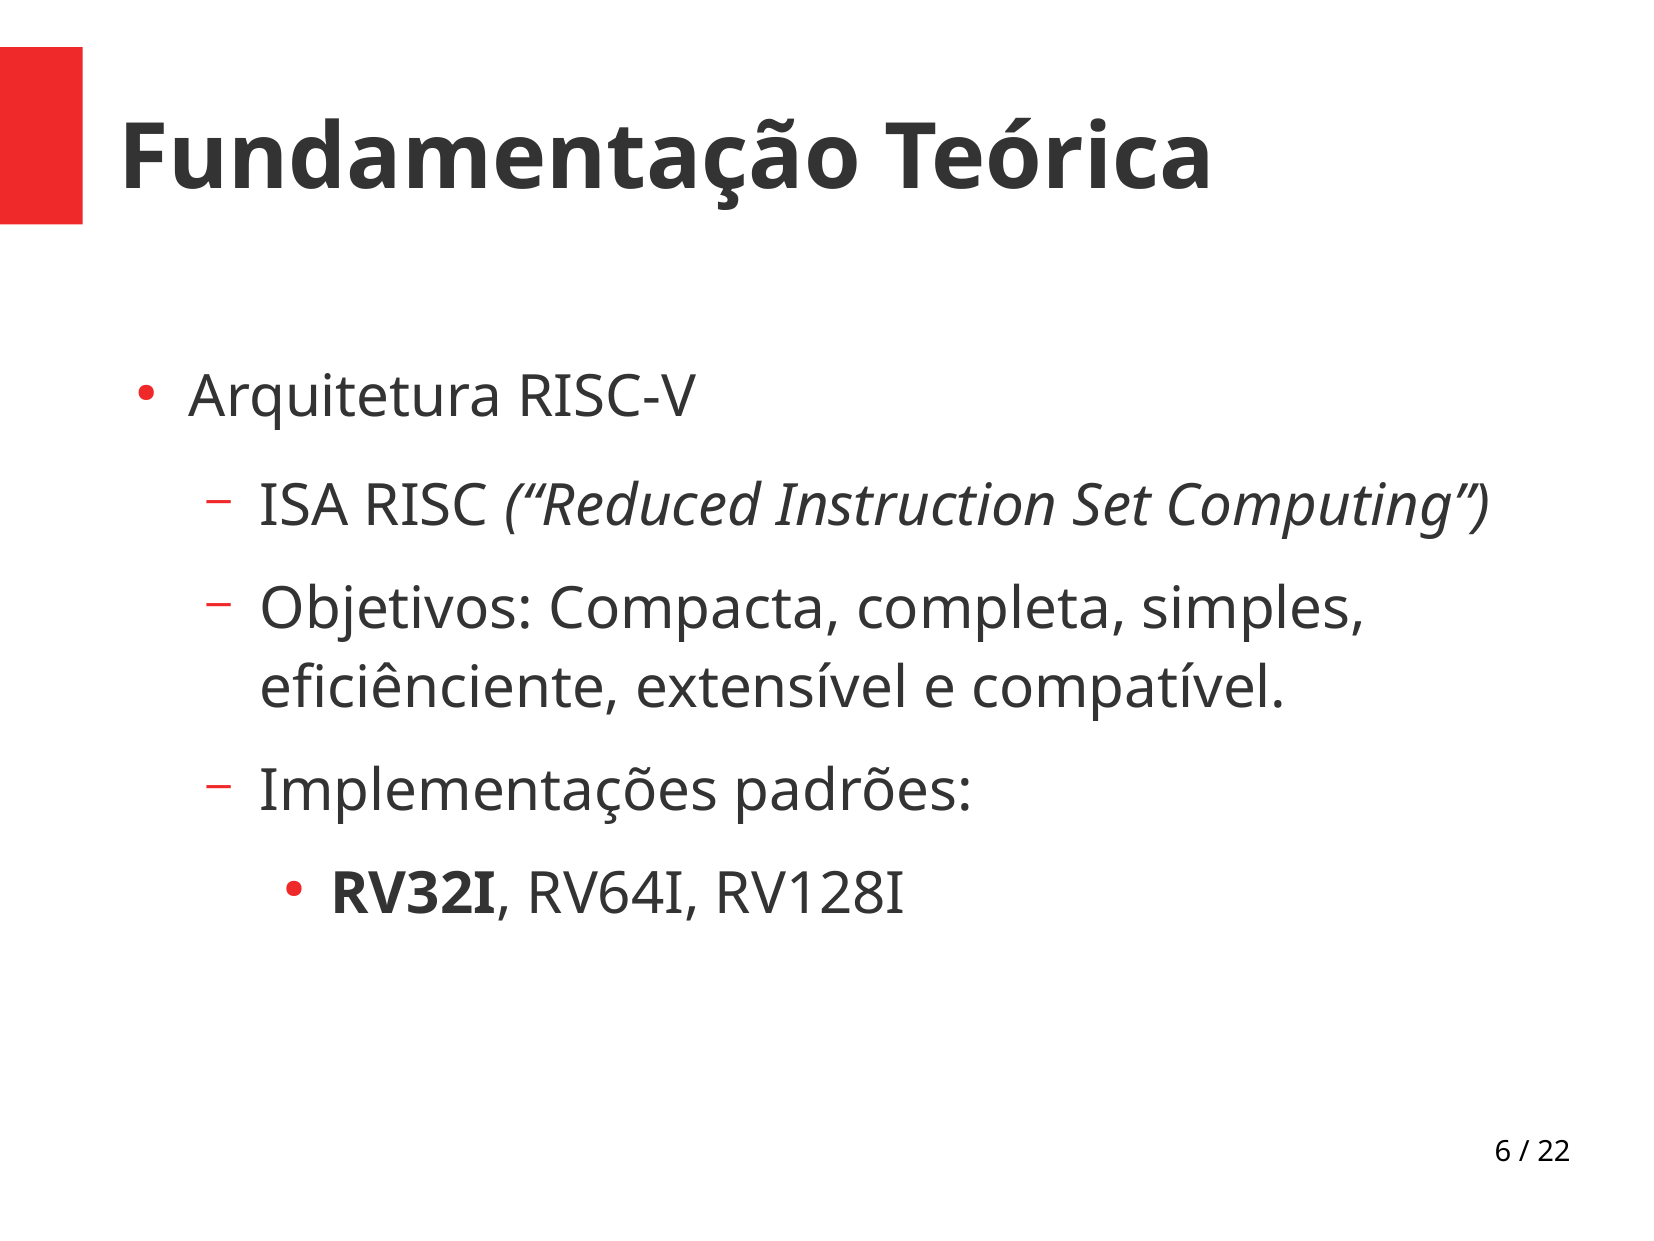

# Fundamentação Teórica
Arquitetura RISC-V
ISA RISC (“Reduced Instruction Set Computing”)
Objetivos: Compacta, completa, simples, eficiênciente, extensível e compatível.
Implementações padrões:
RV32I, RV64I, RV128I
6